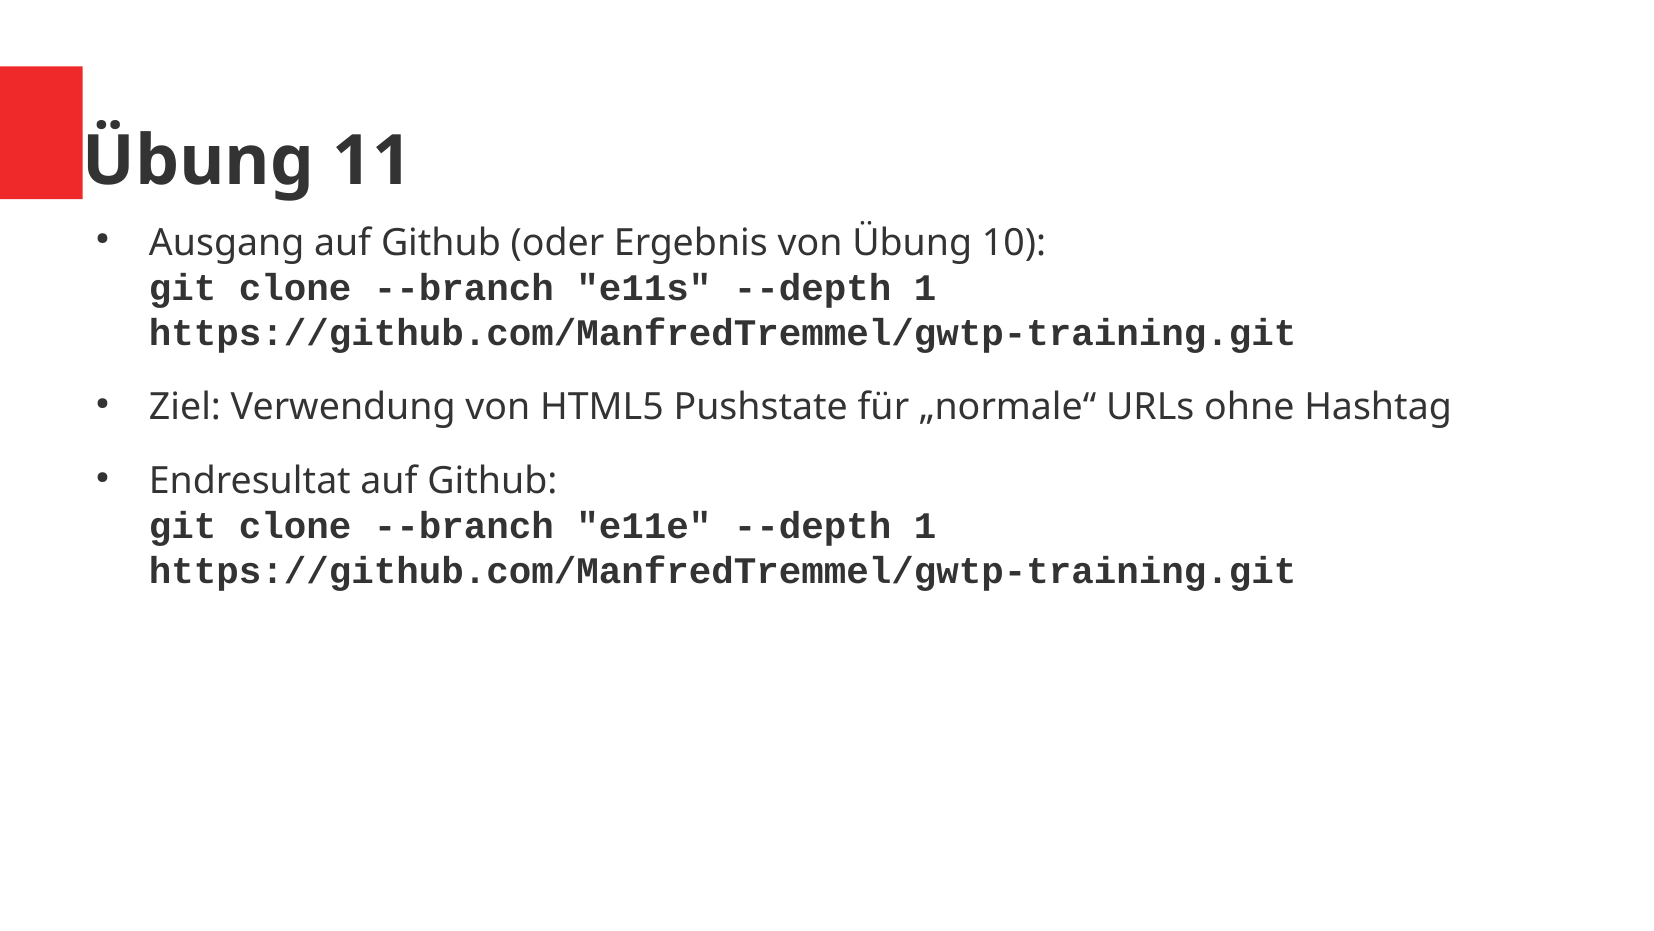

# Übung 11
Ausgang auf Github (oder Ergebnis von Übung 10):
git clone --branch "e11s" --depth 1 https://github.com/ManfredTremmel/gwtp-training.git
Ziel: Verwendung von HTML5 Pushstate für „normale“ URLs ohne Hashtag
Endresultat auf Github:
git clone --branch "e11e" --depth 1 https://github.com/ManfredTremmel/gwtp-training.git